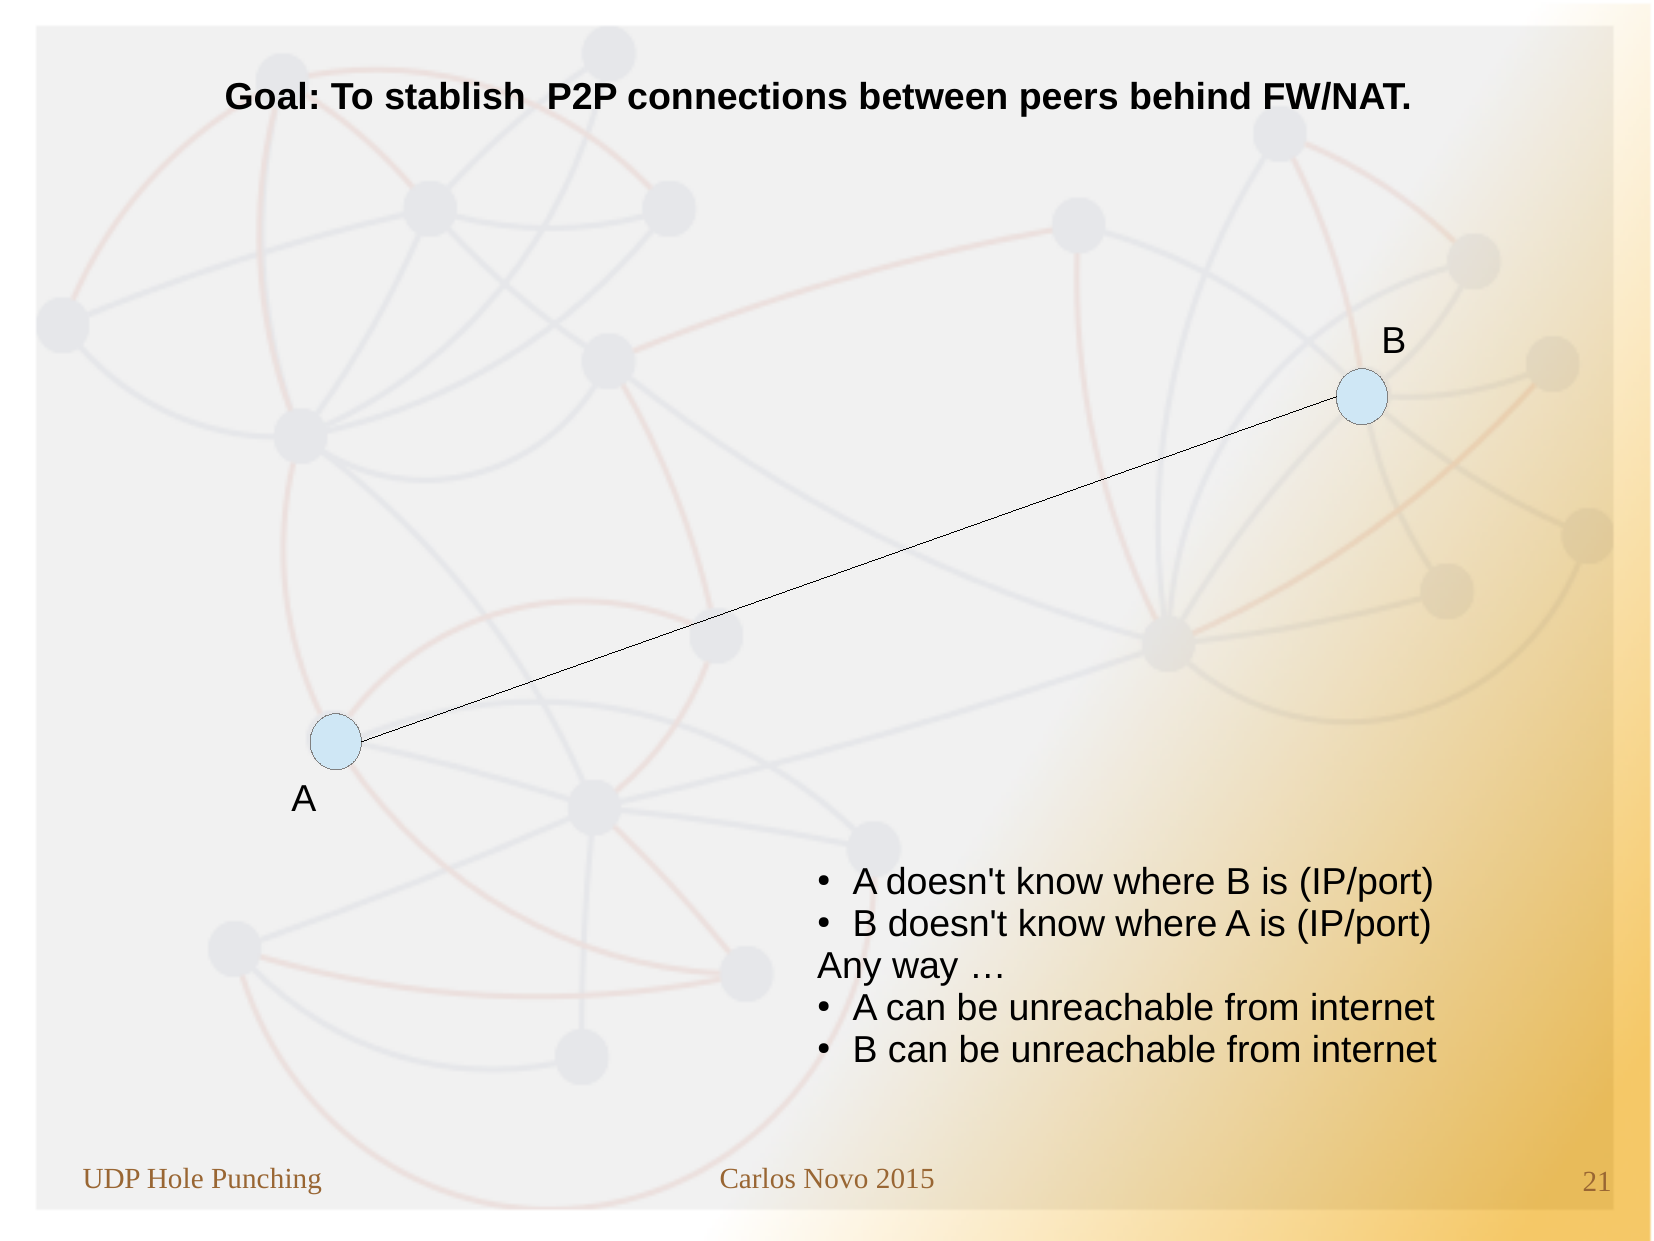

Goal: To stablish P2P connections between peers behind FW/NAT.
B
A
A doesn't know where B is (IP/port)
B doesn't know where A is (IP/port)
Any way …
A can be unreachable from internet
B can be unreachable from internet
21